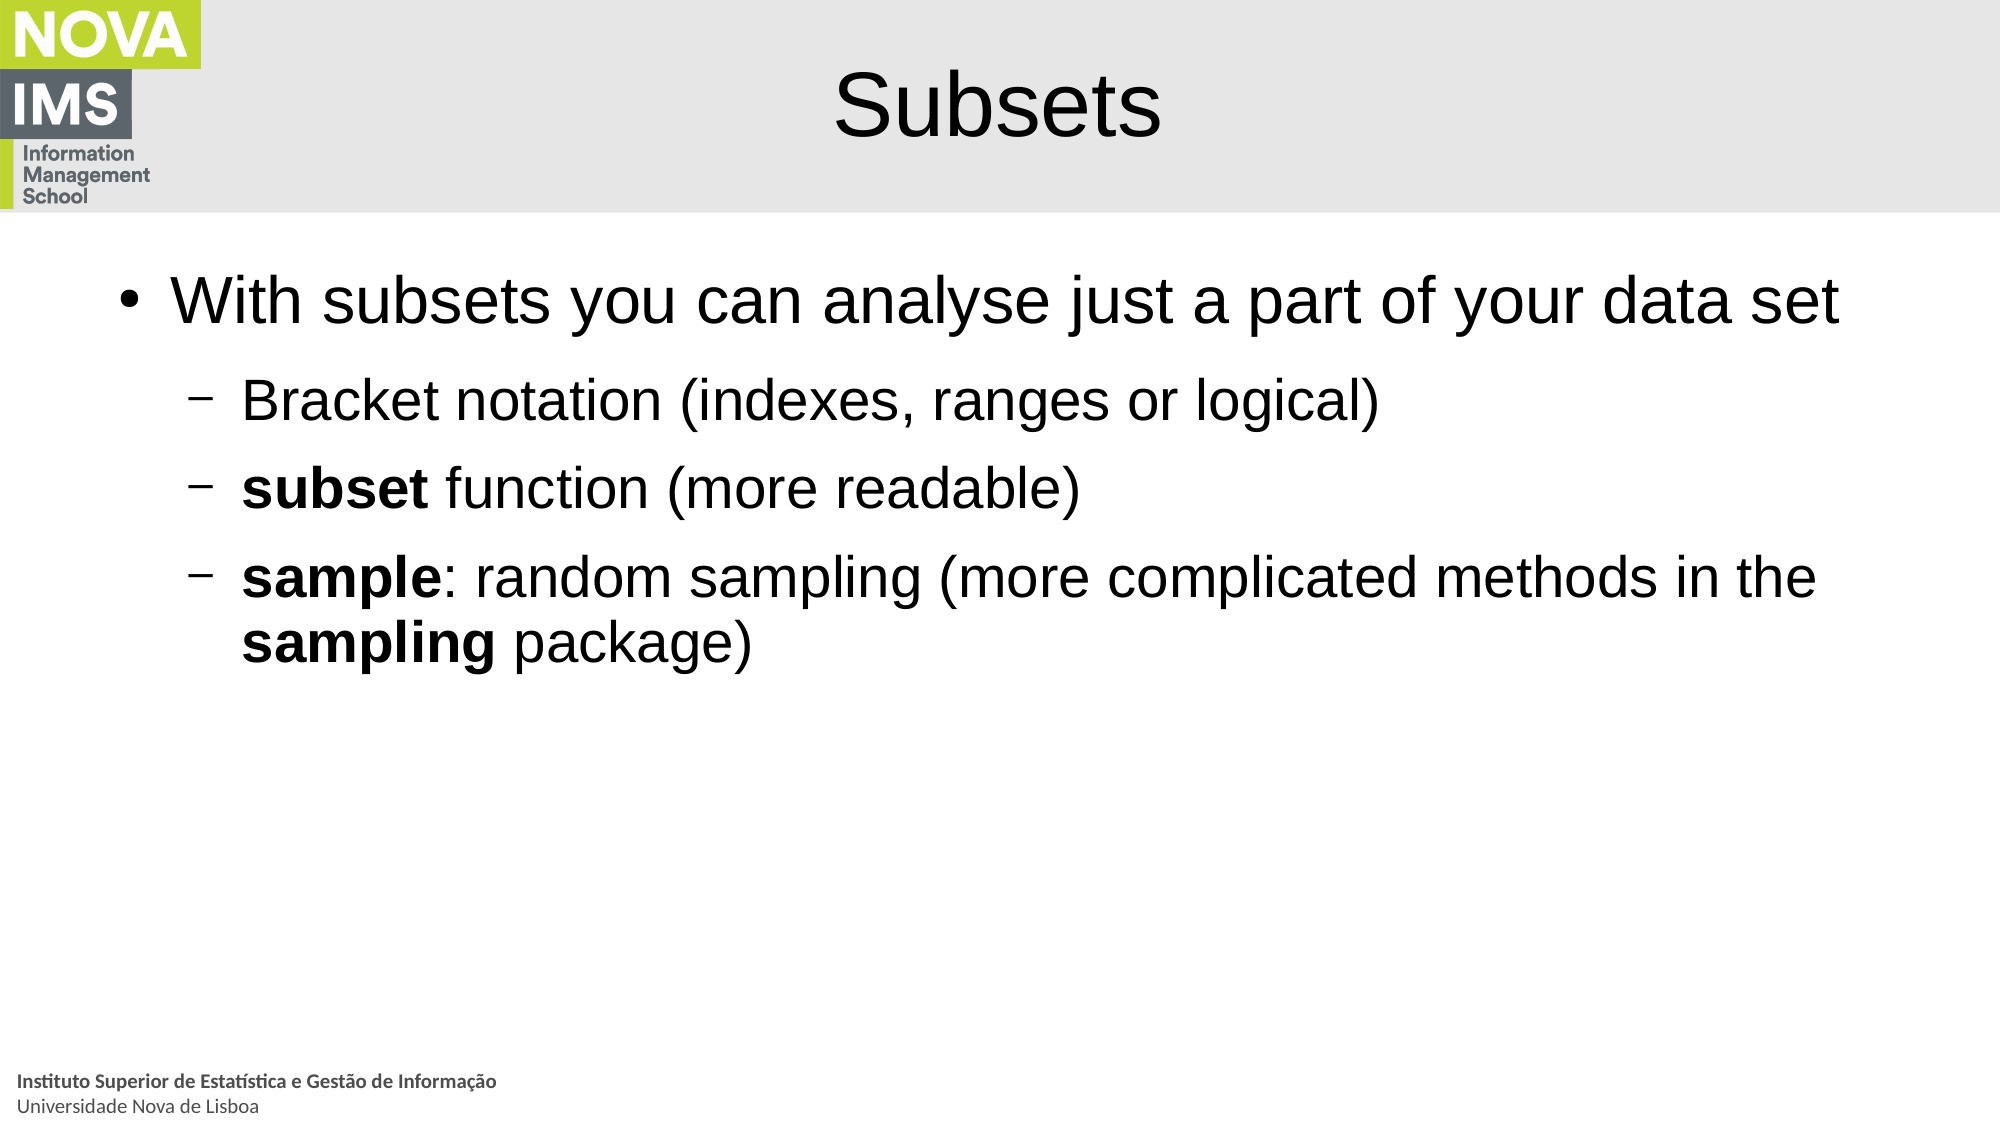

# Subsets
With subsets you can analyse just a part of your data set
Bracket notation (indexes, ranges or logical)
subset function (more readable)
sample: random sampling (more complicated methods in the sampling package)